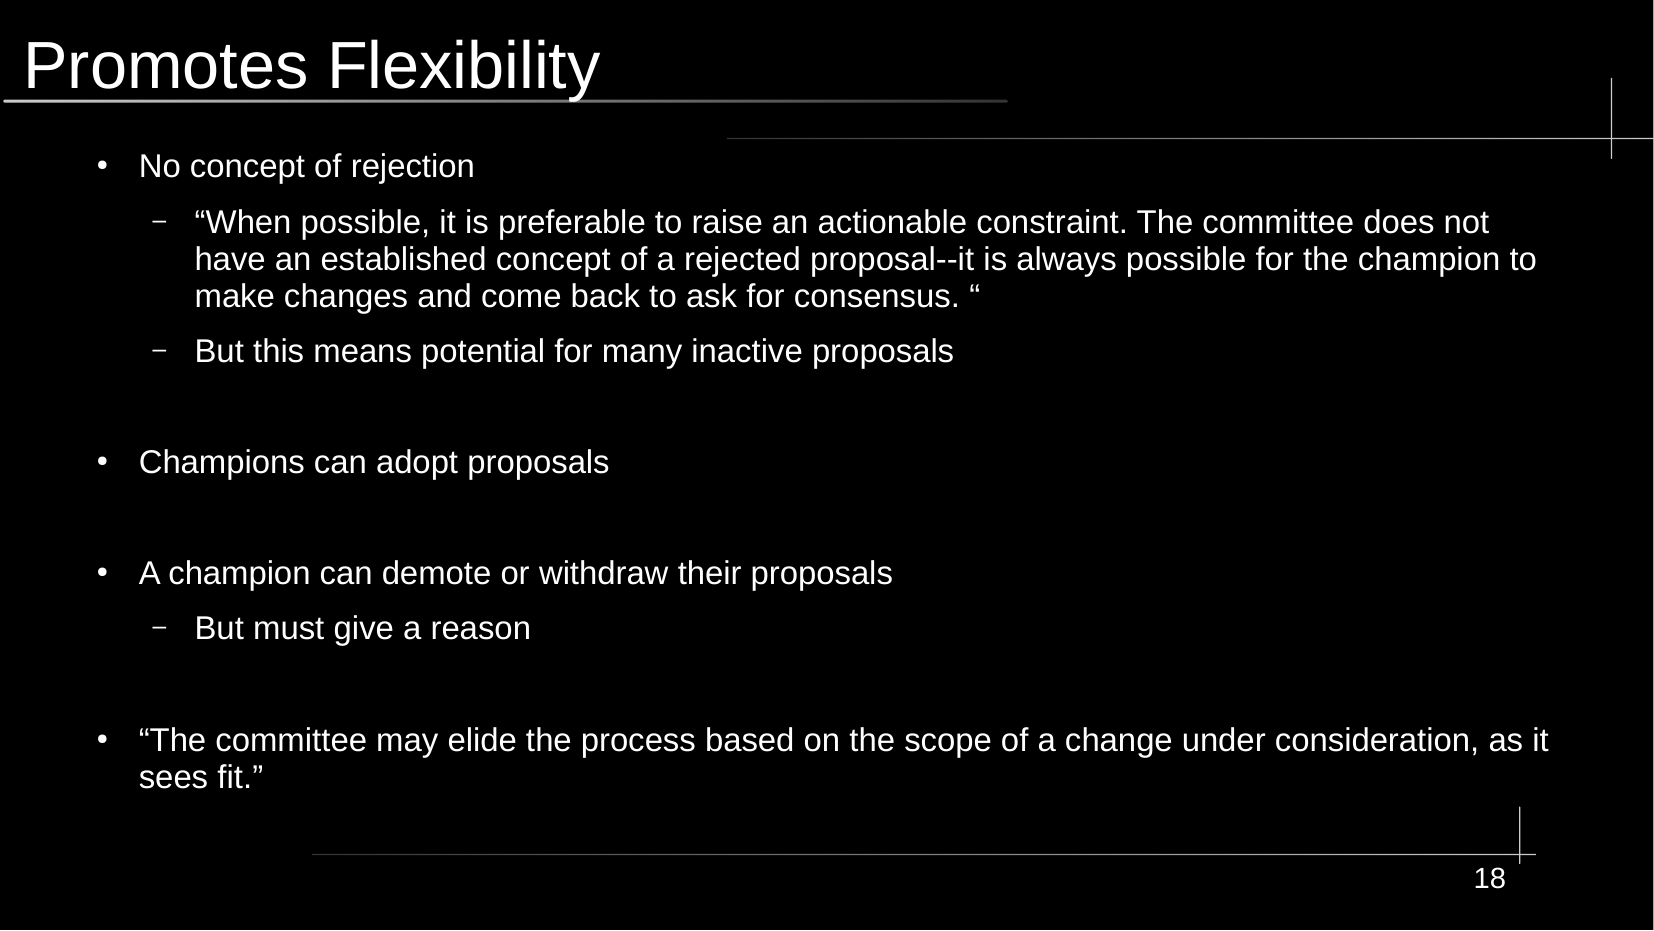

# Promotes Flexibility
No concept of rejection
“When possible, it is preferable to raise an actionable constraint. The committee does not have an established concept of a rejected proposal--it is always possible for the champion to make changes and come back to ask for consensus. “
But this means potential for many inactive proposals
Champions can adopt proposals
A champion can demote or withdraw their proposals
But must give a reason
“The committee may elide the process based on the scope of a change under consideration, as it sees fit.”
18